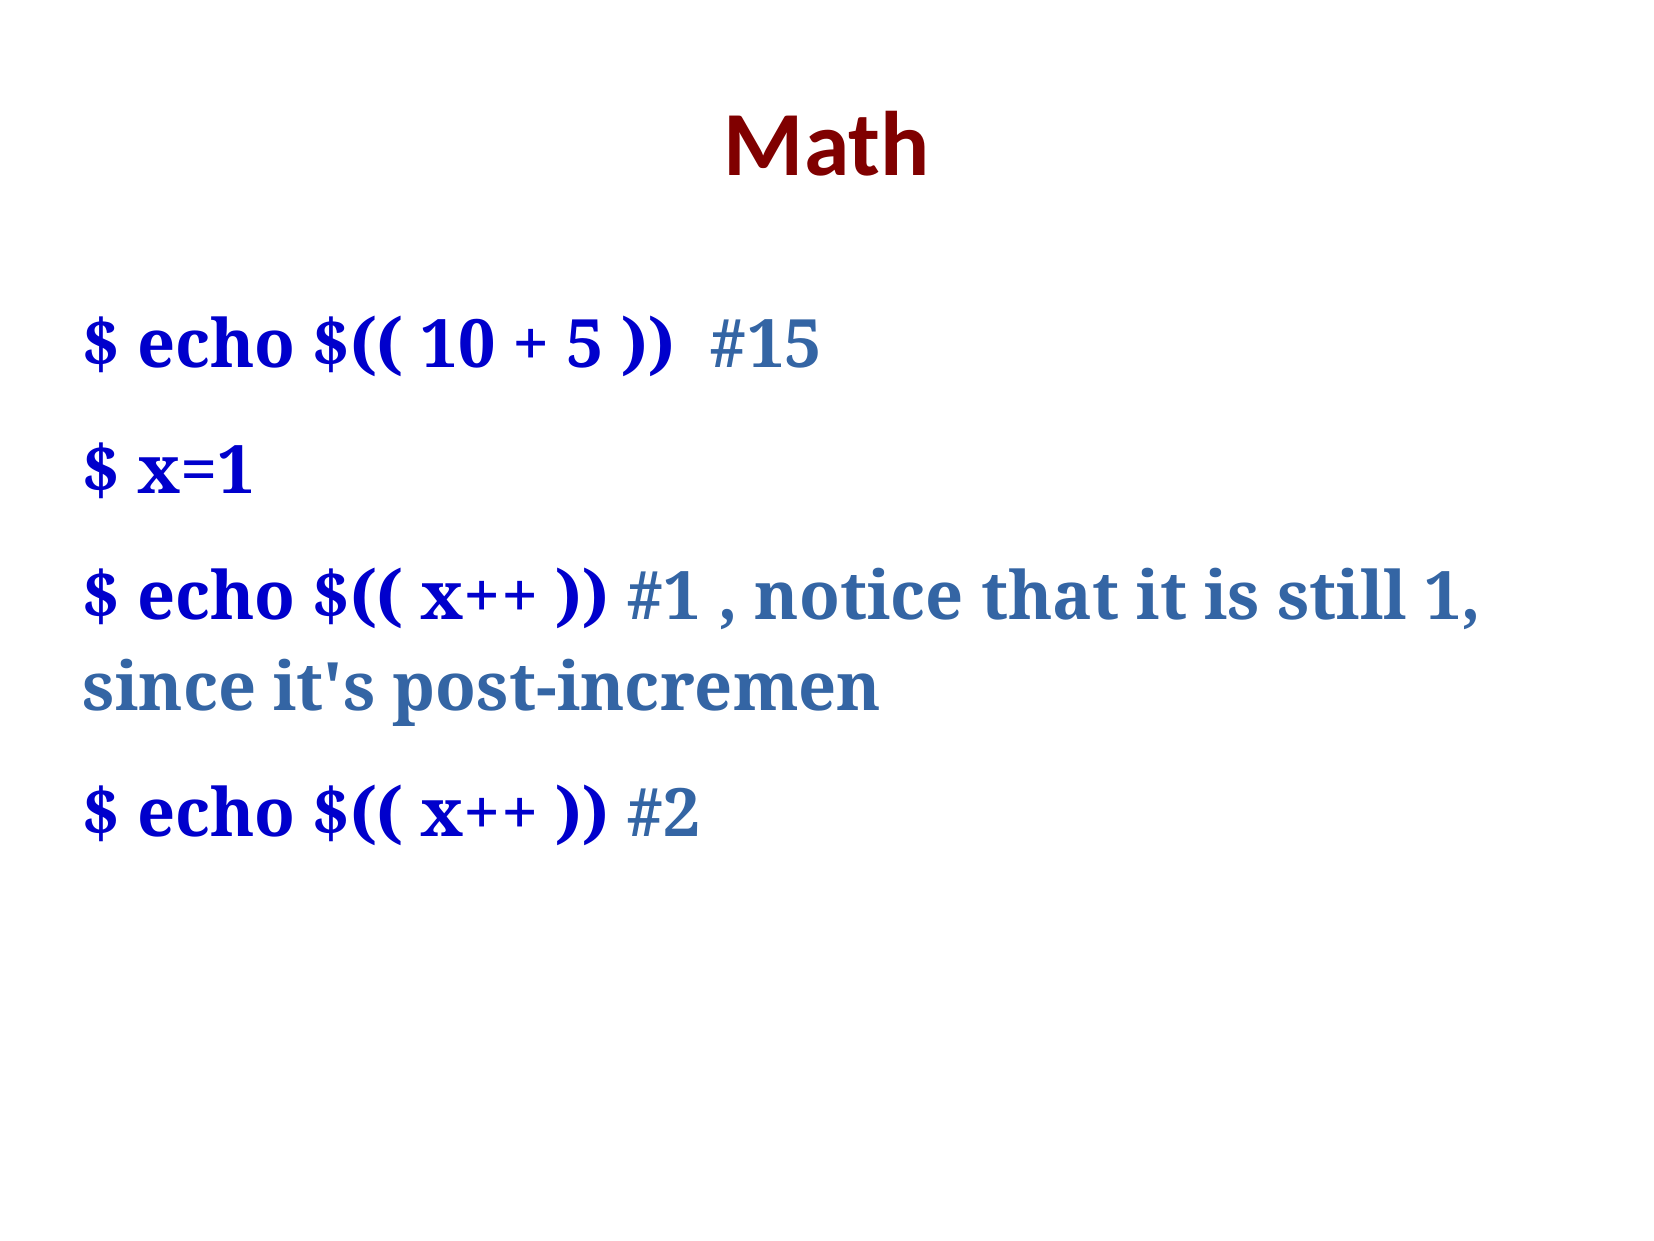

# Math
$ echo $(( 10 + 5 )) #15
$ x=1
$ echo $(( x++ )) #1 , notice that it is still 1, since it's post-incremen
$ echo $(( x++ )) #2